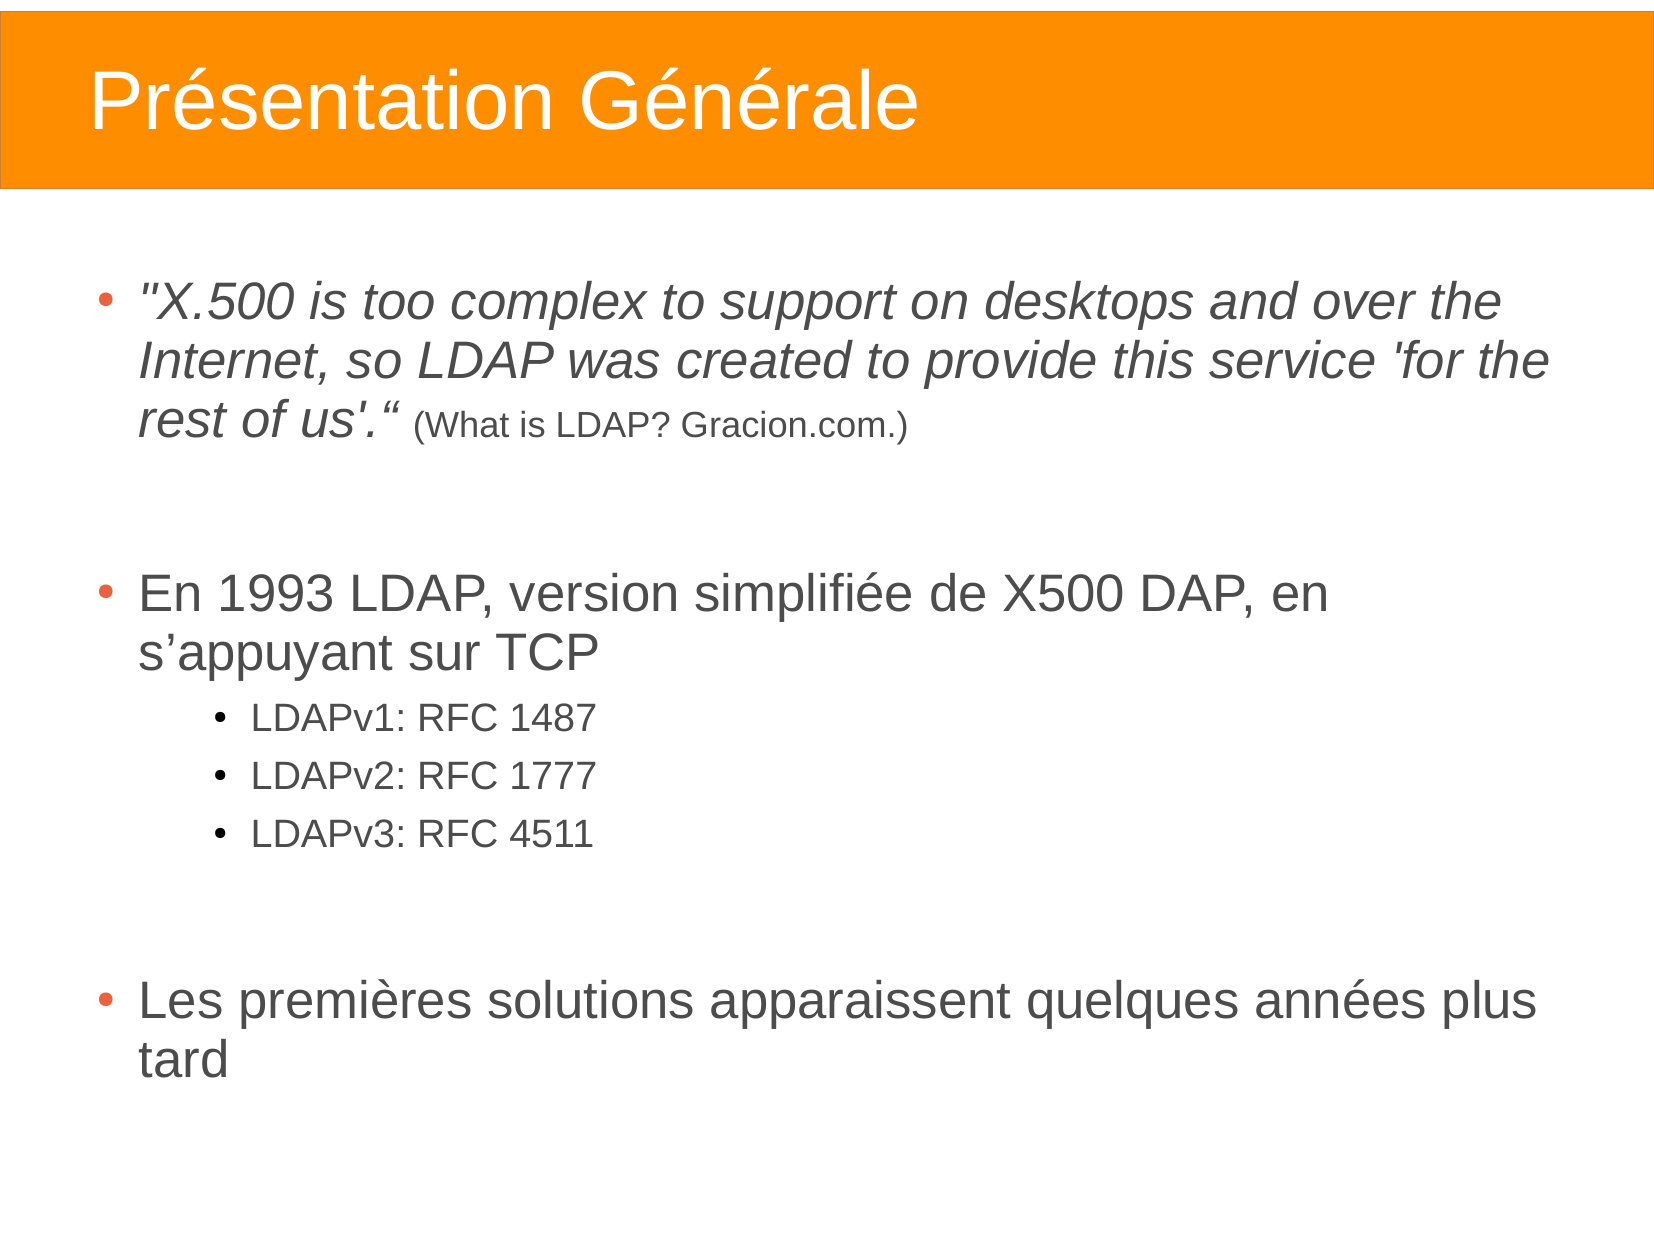

Présentation Générale
# "X.500 is too complex to support on desktops and over the Internet, so LDAP was created to provide this service 'for the rest of us'.“ (What is LDAP? Gracion.com.)
En 1993 LDAP, version simplifiée de X500 DAP, en s’appuyant sur TCP
LDAPv1: RFC 1487
LDAPv2: RFC 1777
LDAPv3: RFC 4511
Les premières solutions apparaissent quelques années plus tard